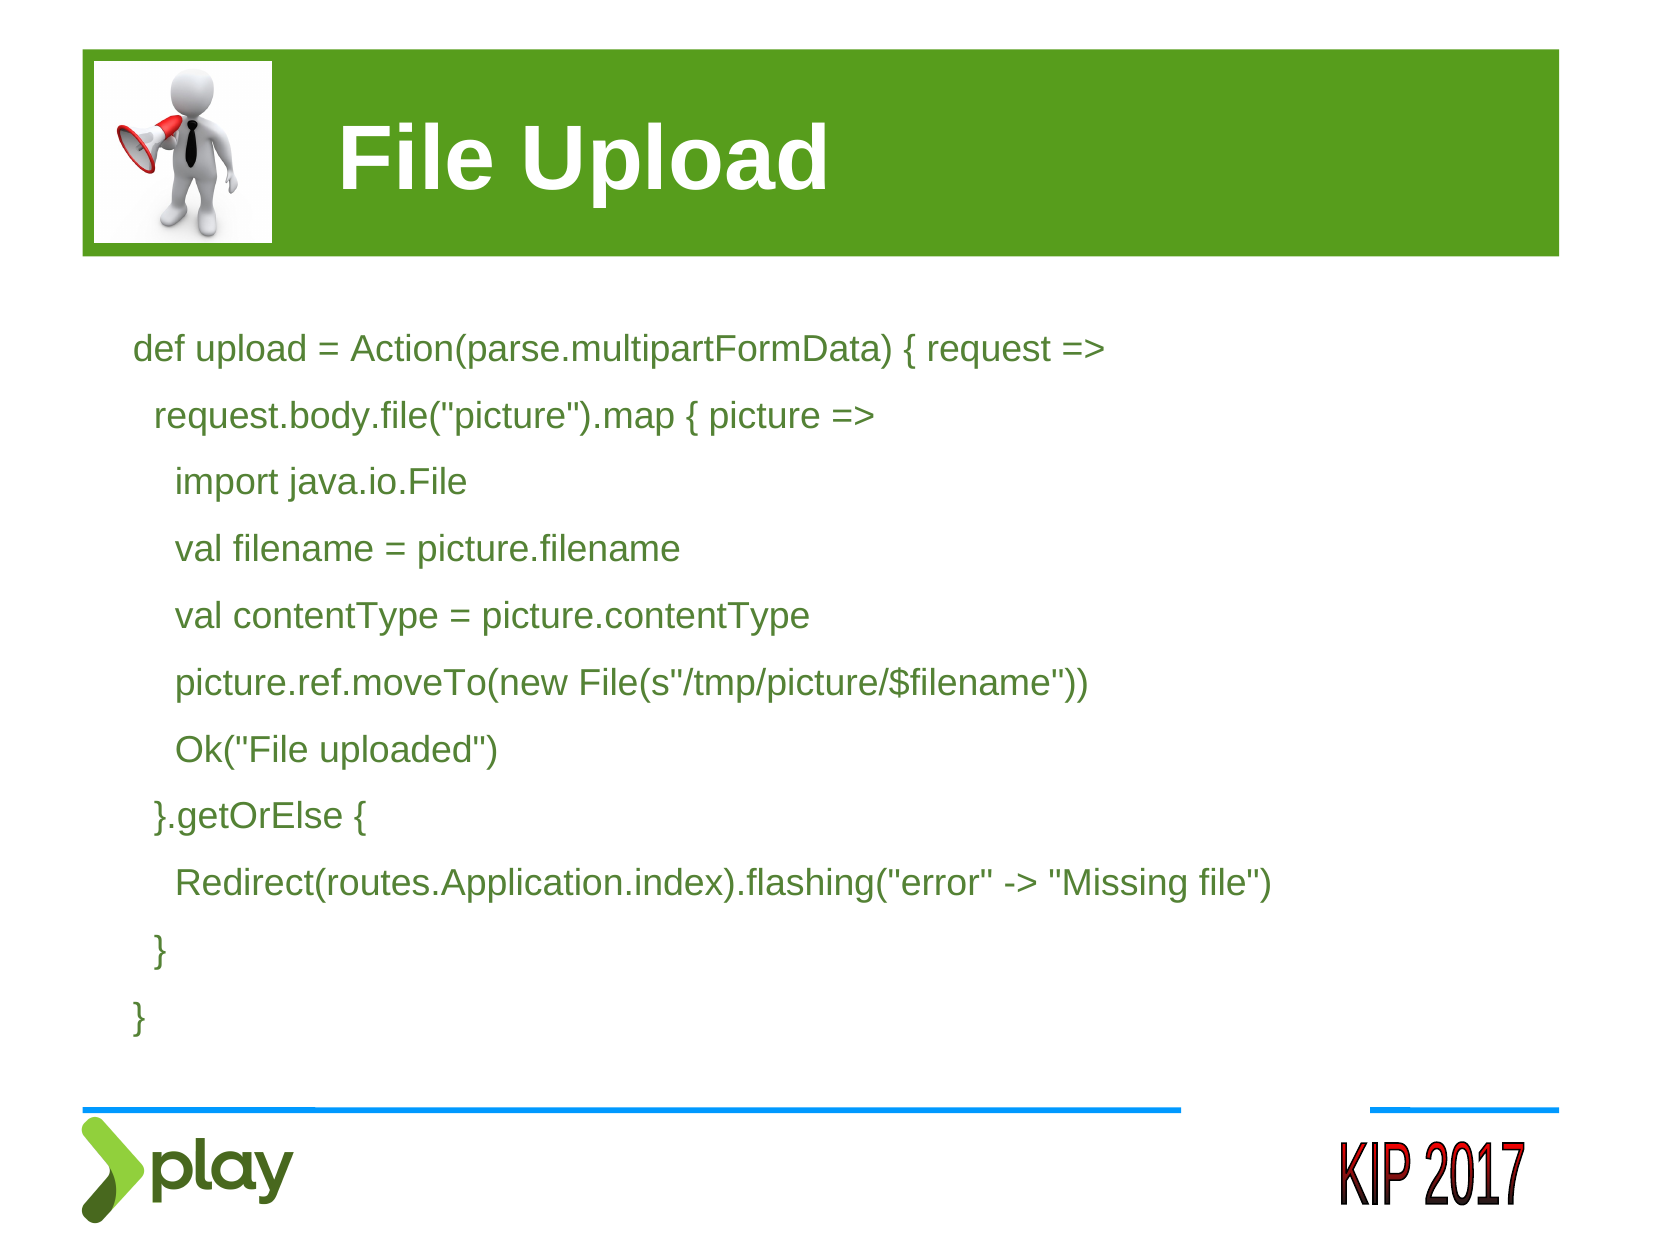

# File Upload
def upload = Action(parse.multipartFormData) { request =>
 request.body.file("picture").map { picture =>
 import java.io.File
 val filename = picture.filename
 val contentType = picture.contentType
 picture.ref.moveTo(new File(s"/tmp/picture/$filename"))
 Ok("File uploaded")
 }.getOrElse {
 Redirect(routes.Application.index).flashing("error" -> "Missing file")
 }
}